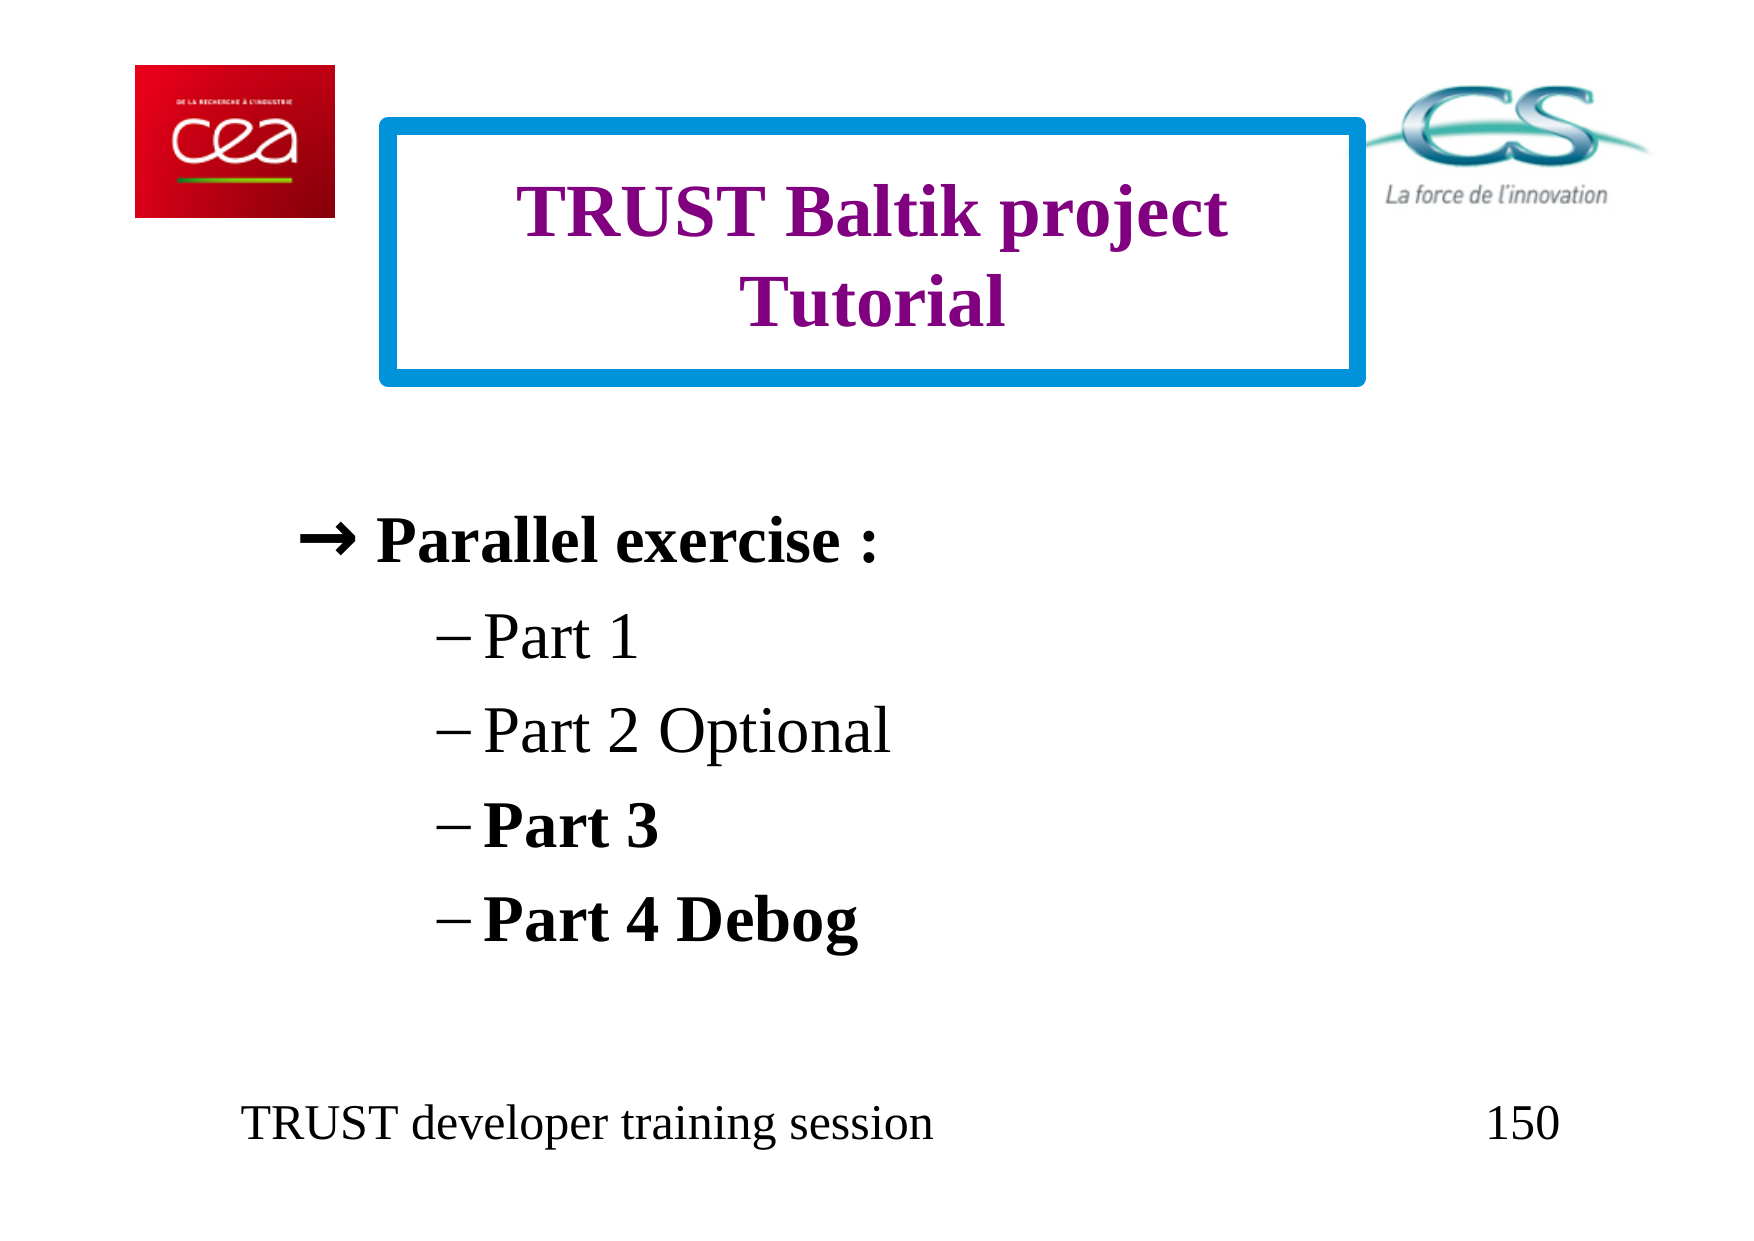

TRUST Baltik project Tutorial
# → Parallel exercise :
Part 1
Part 2 Optional
Part 3
Part 4 Debog
TRUST developer training session
150